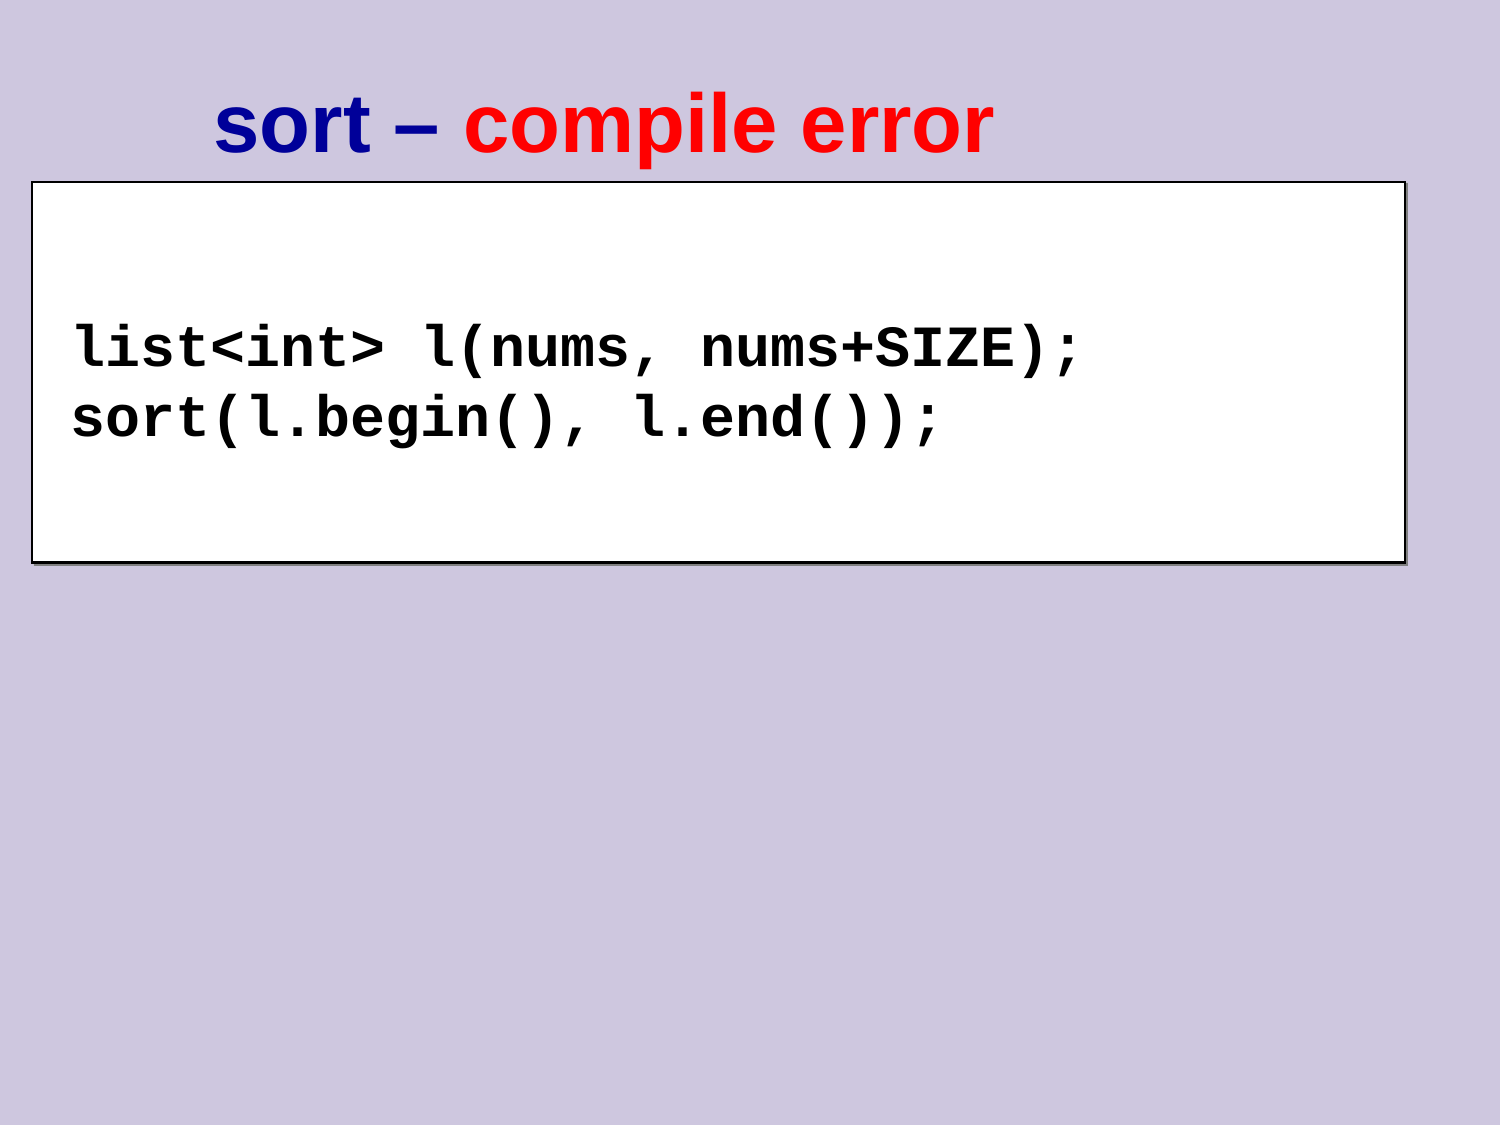

# sort – compile error
list<int> l(nums, nums+SIZE);
sort(l.begin(), l.end());